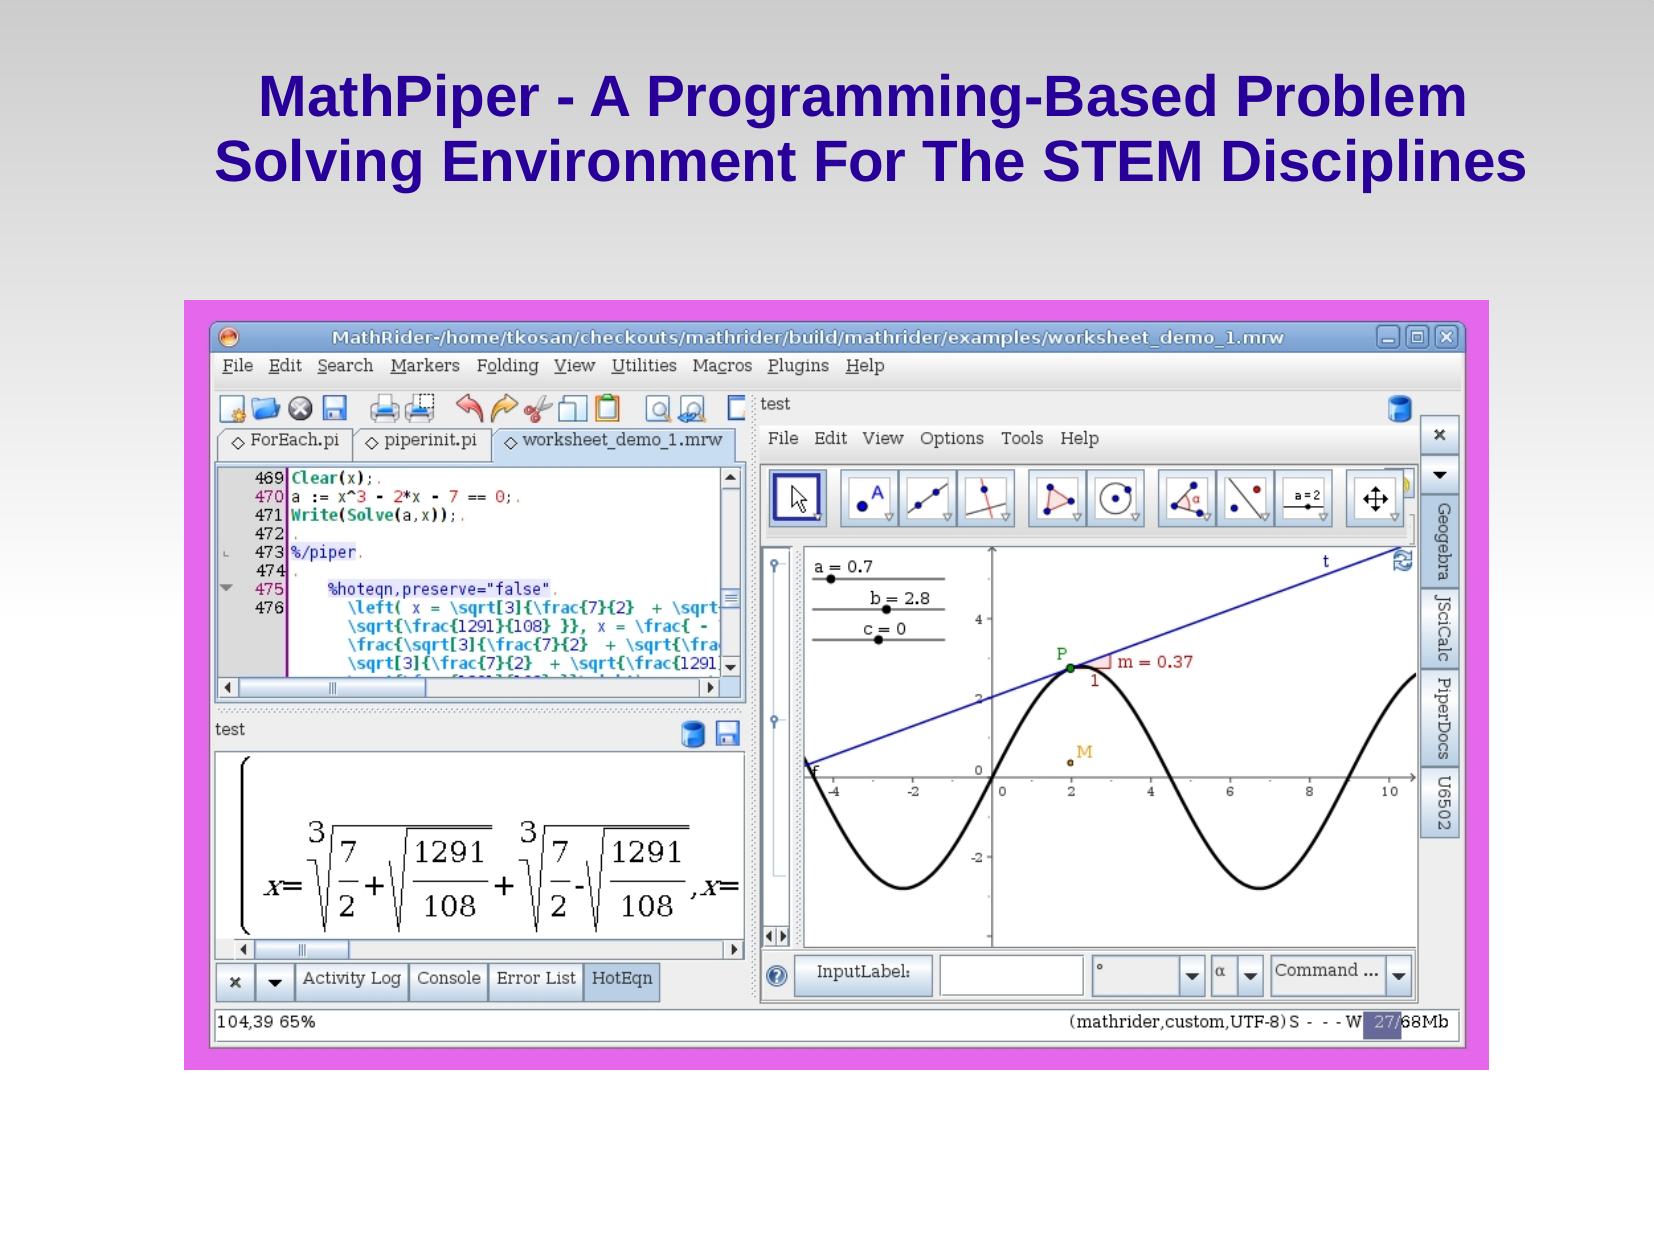

MathPiper - A Programming-Based Problem
Solving Environment For The STEM Disciplines